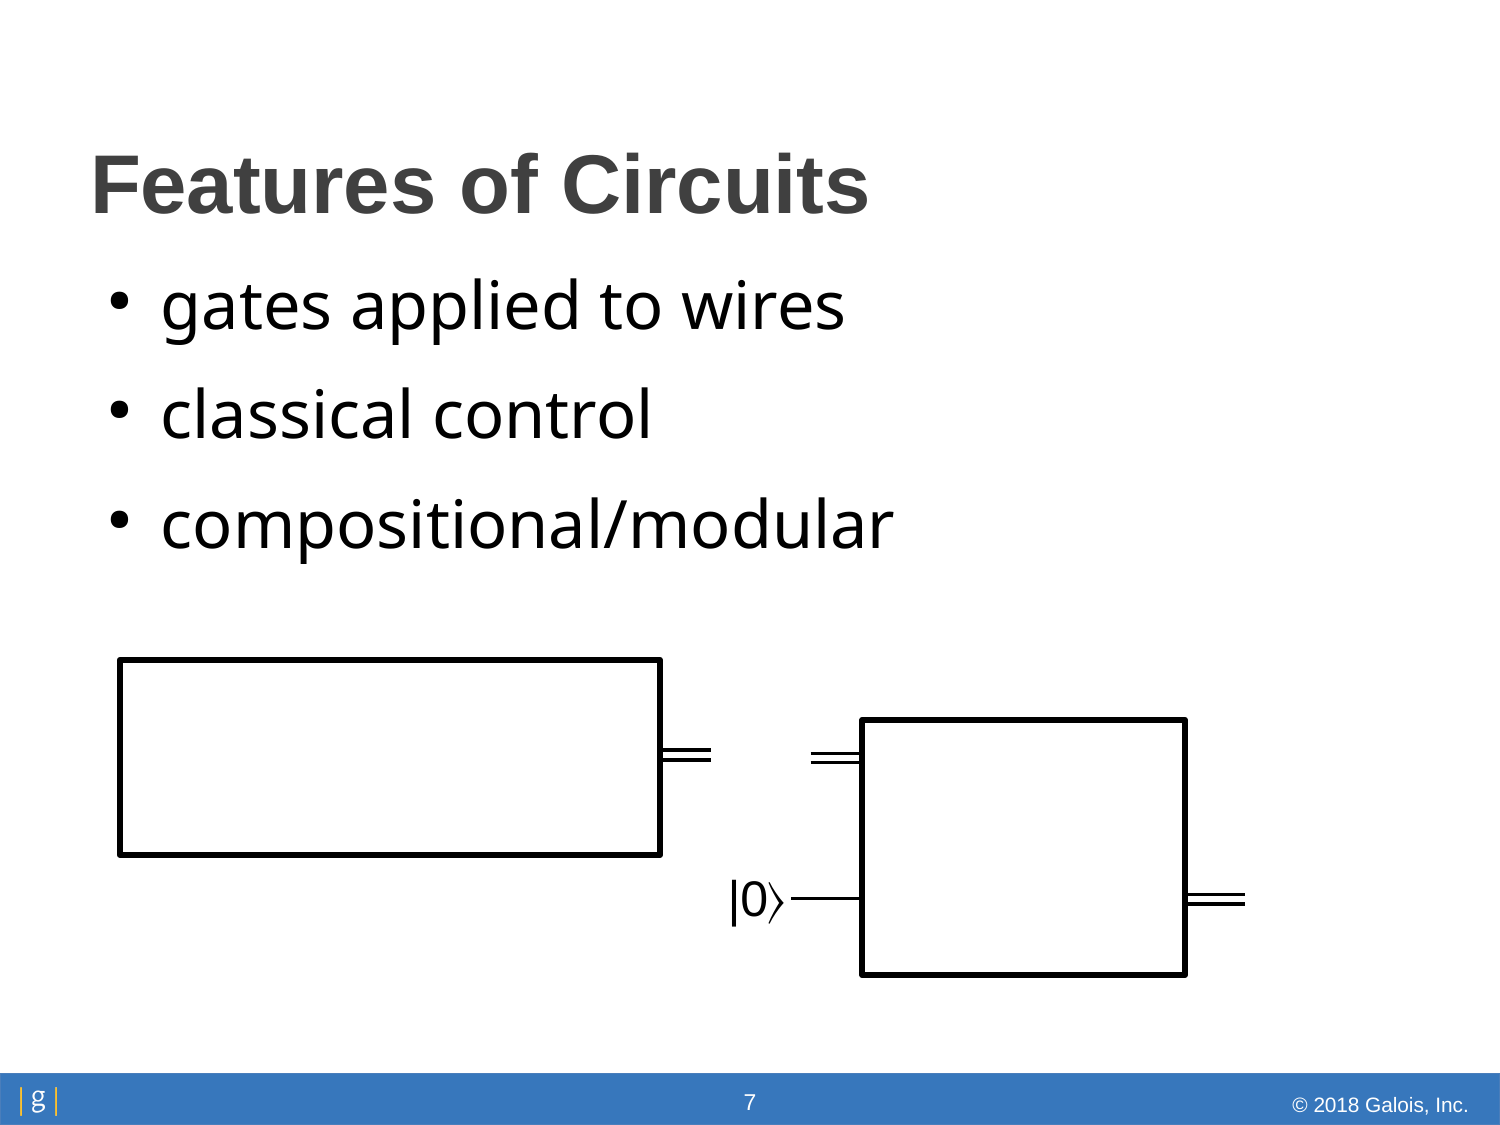

# Features of Circuits
gates applied to wires
classical control
compositional/modular
H
|0〉
H
|0〉